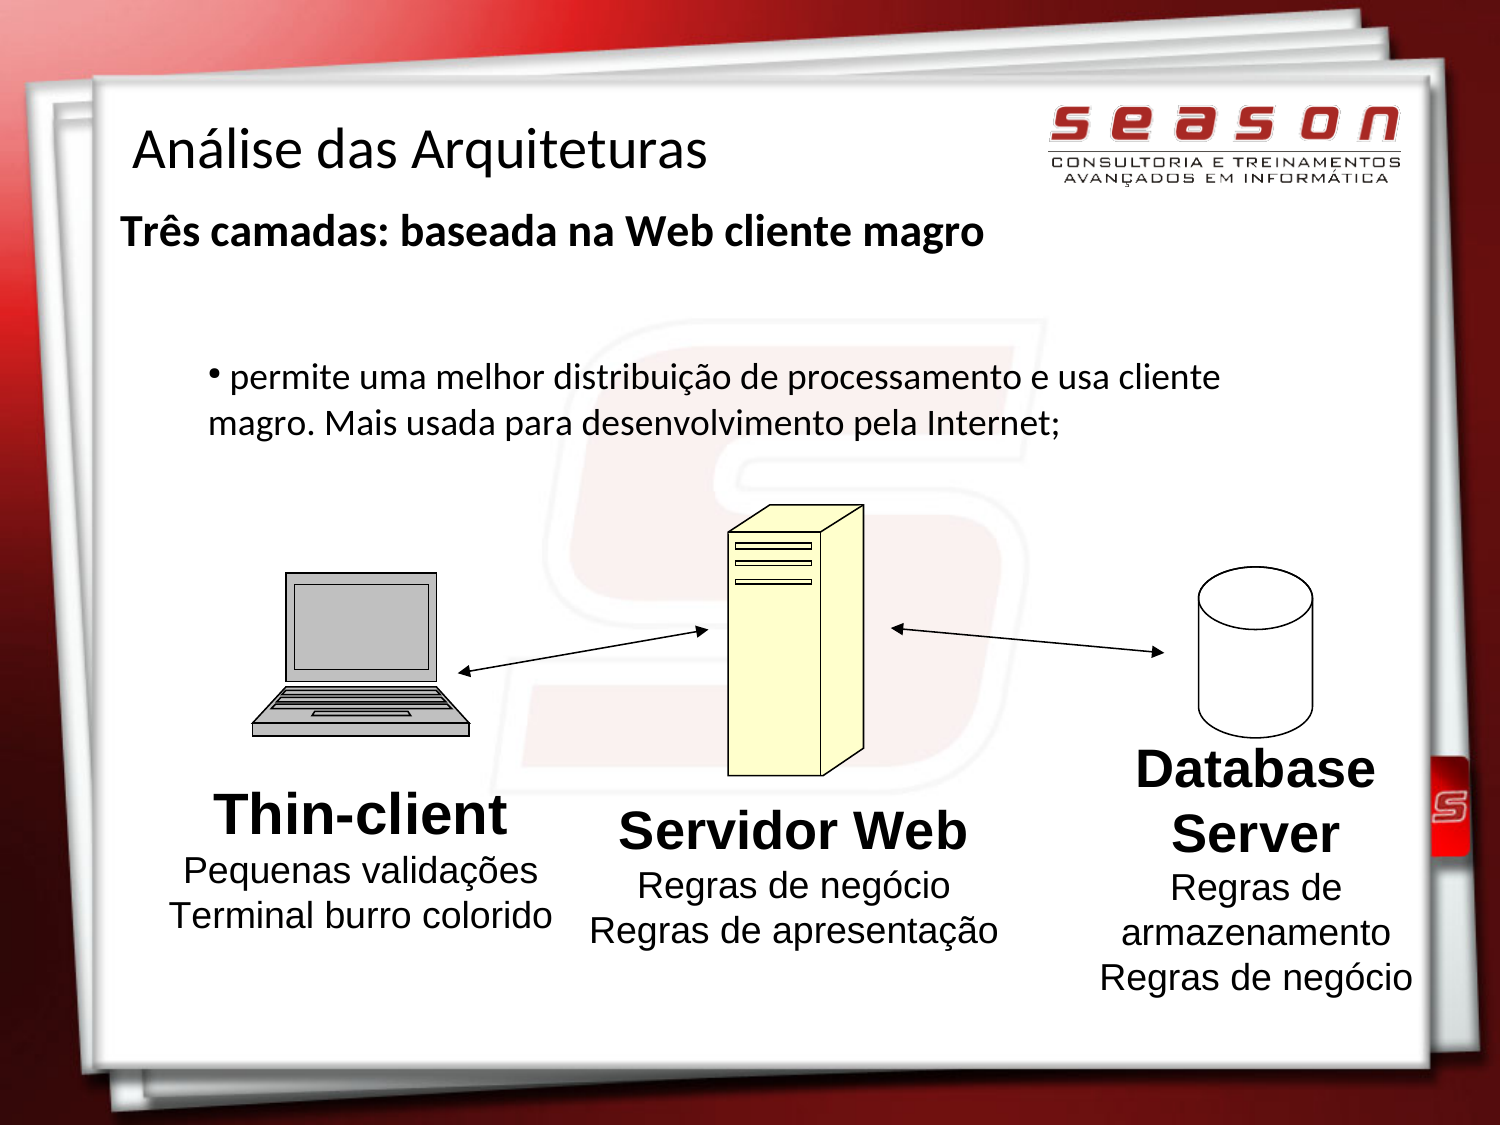

# Análise das Arquiteturas
Três camadas: baseada na Web cliente magro
 permite uma melhor distribuição de processamento e usa cliente magro. Mais usada para desenvolvimento pela Internet;
Thin-client
Pequenas validações
Terminal burro colorido
Database
Server
Regras de armazenamento
Regras de negócio
Servidor Web
Regras de negócio
Regras de apresentação